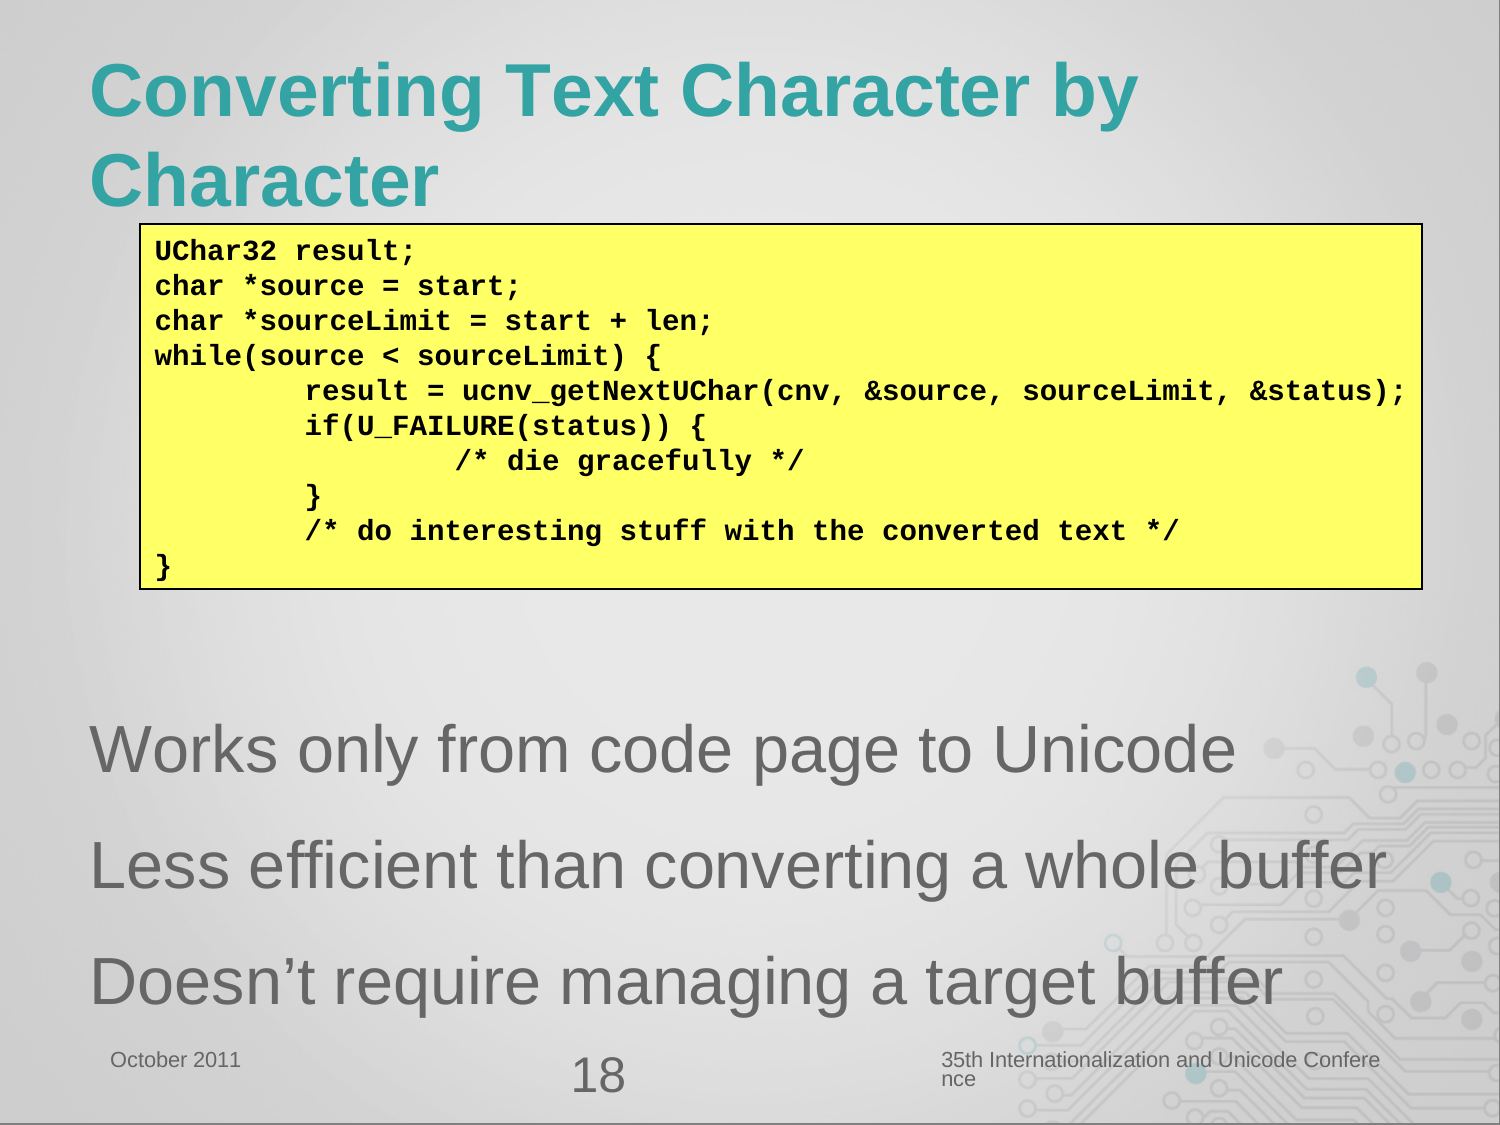

# Converting Text Character by Character
UChar32 result;
char *source = start;
char *sourceLimit = start + len;
while(source < sourceLimit) {
	result = ucnv_getNextUChar(cnv, &source, sourceLimit, &status);
	if(U_FAILURE(status)) {
		/* die gracefully */
	}
	/* do interesting stuff with the converted text */
}
Works only from code page to Unicode
Less efficient than converting a whole buffer
Doesn’t require managing a target buffer
October 2011
18
35th Internationalization and Unicode Conference